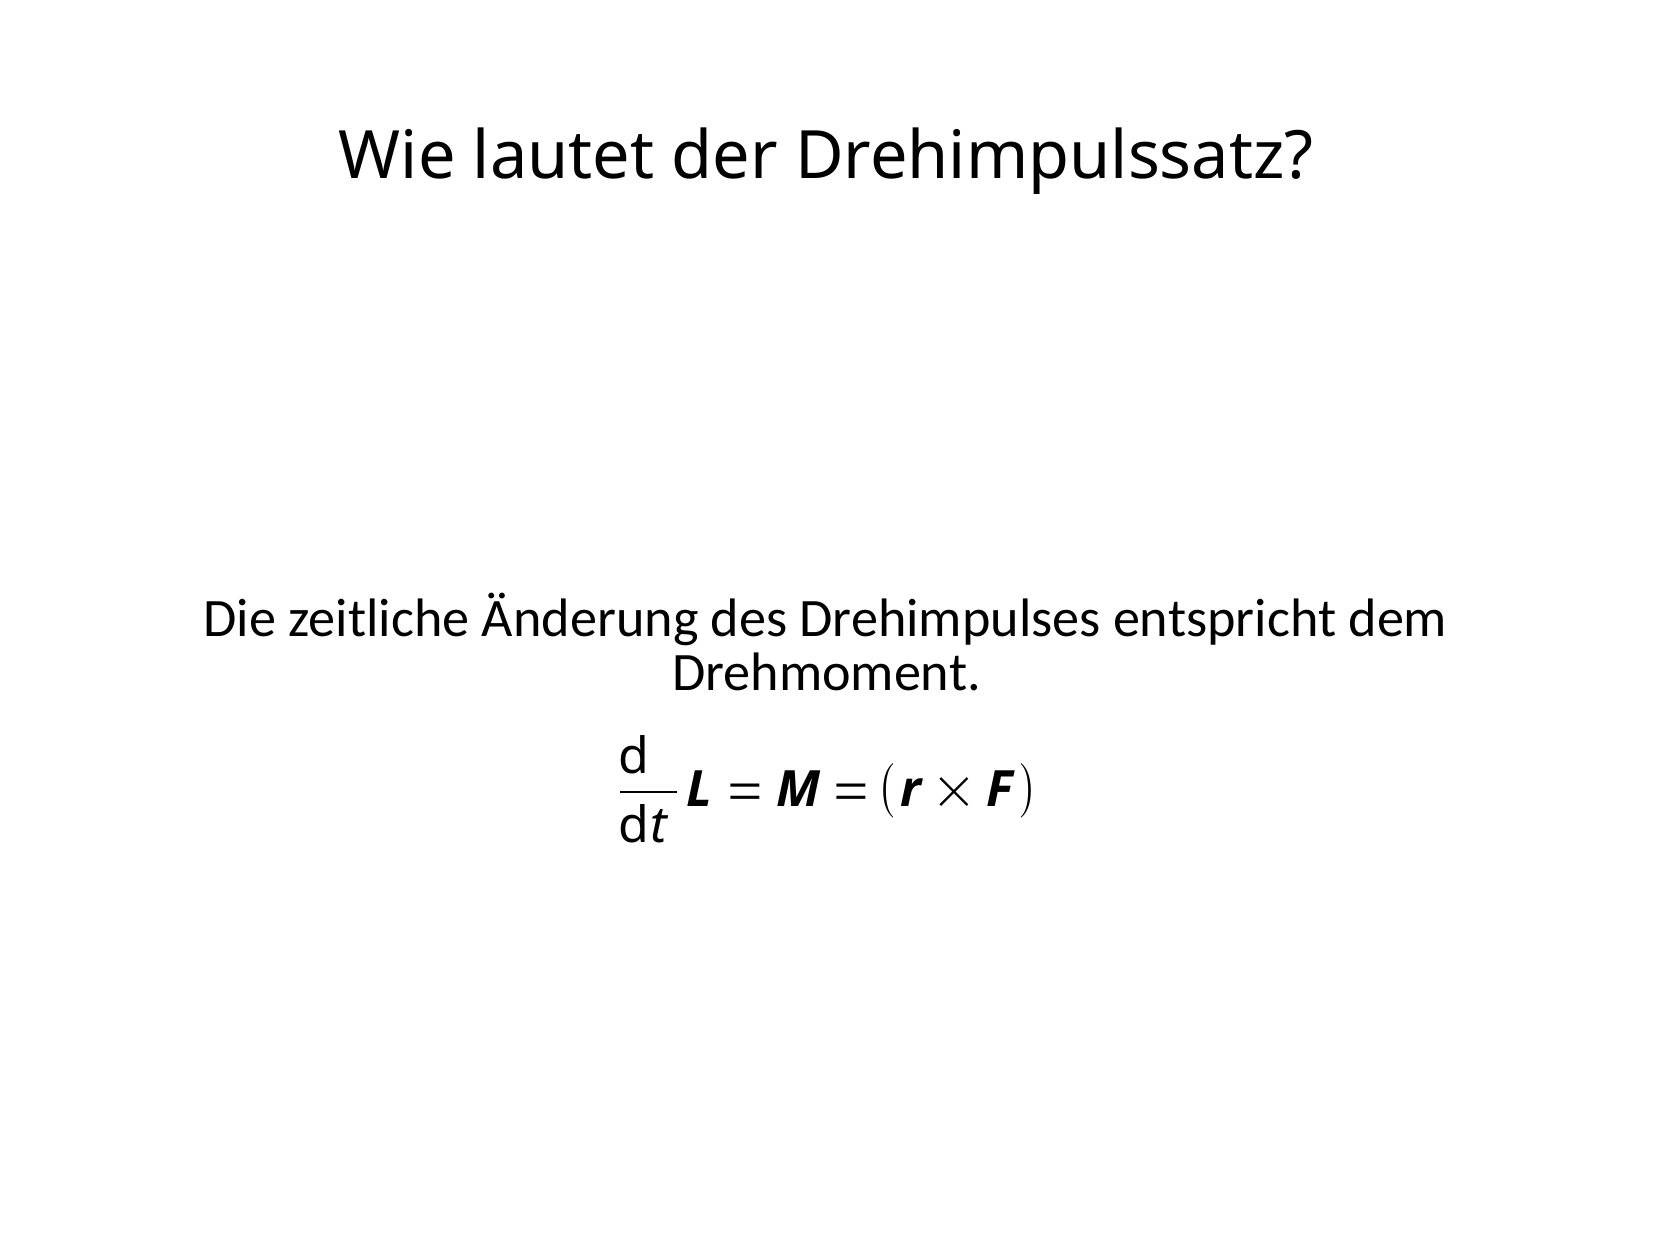

# Wie lautet der Drehimpulssatz?
Die zeitliche Änderung des Drehimpulses entspricht dem Drehmoment.